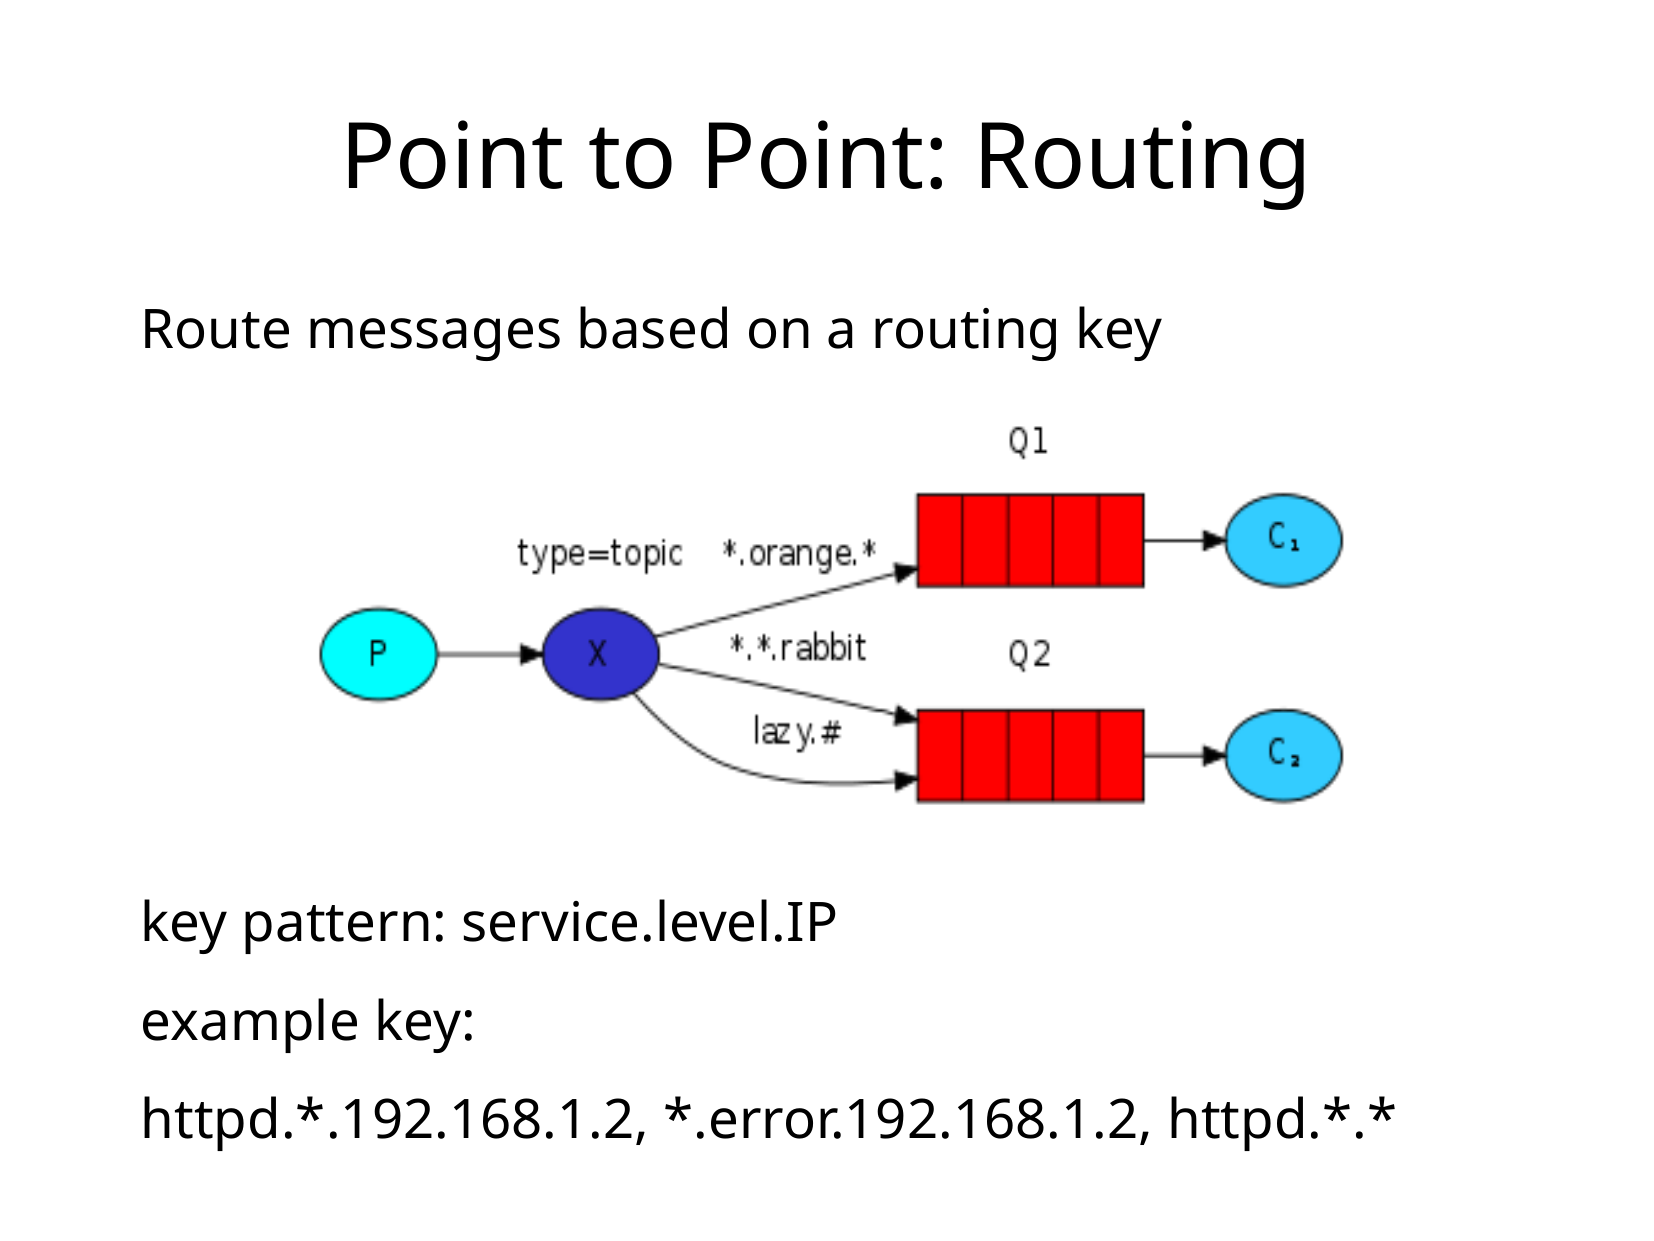

# Point to Point: Routing
Route messages based on a routing key
key pattern: service.level.IP
example key:
httpd.*.192.168.1.2, *.error.192.168.1.2, httpd.*.*